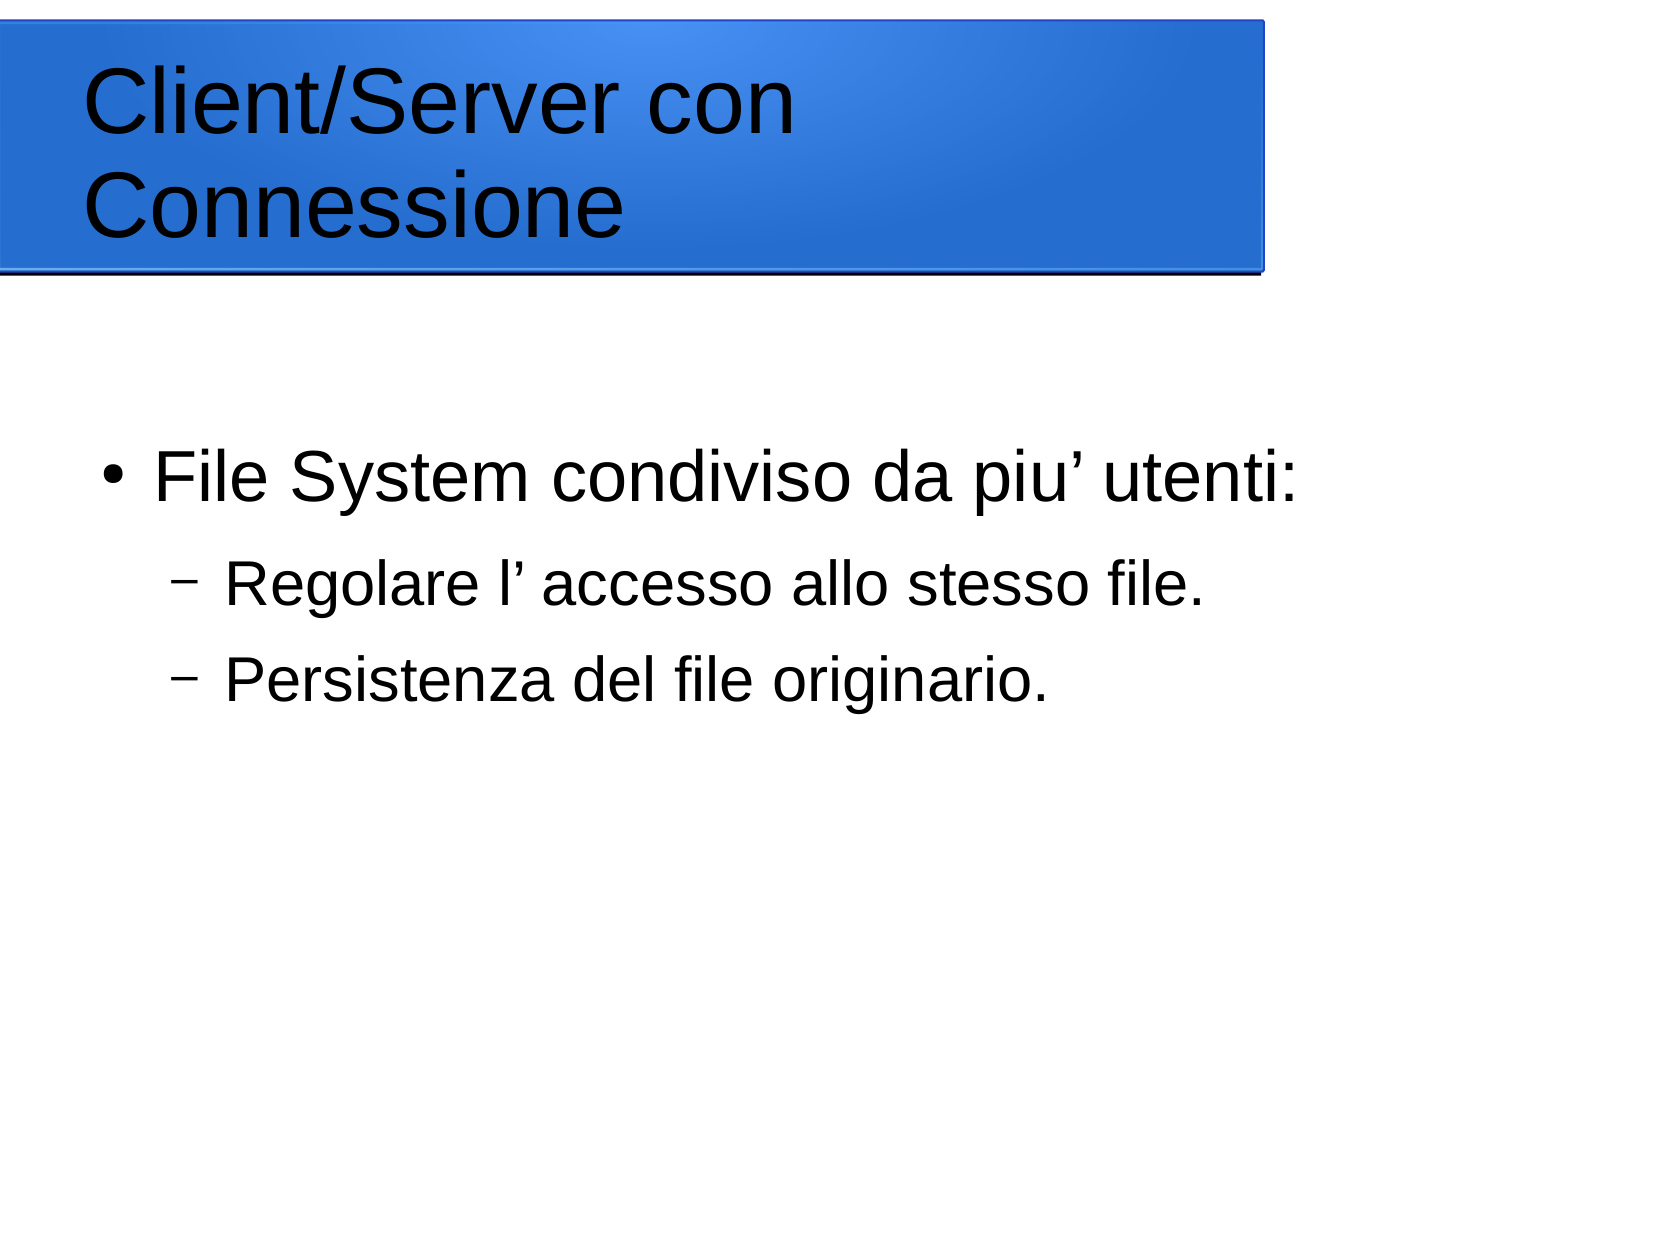

# Client/Server con Connessione
File System condiviso da piu’ utenti:
Regolare l’ accesso allo stesso file.
Persistenza del file originario.